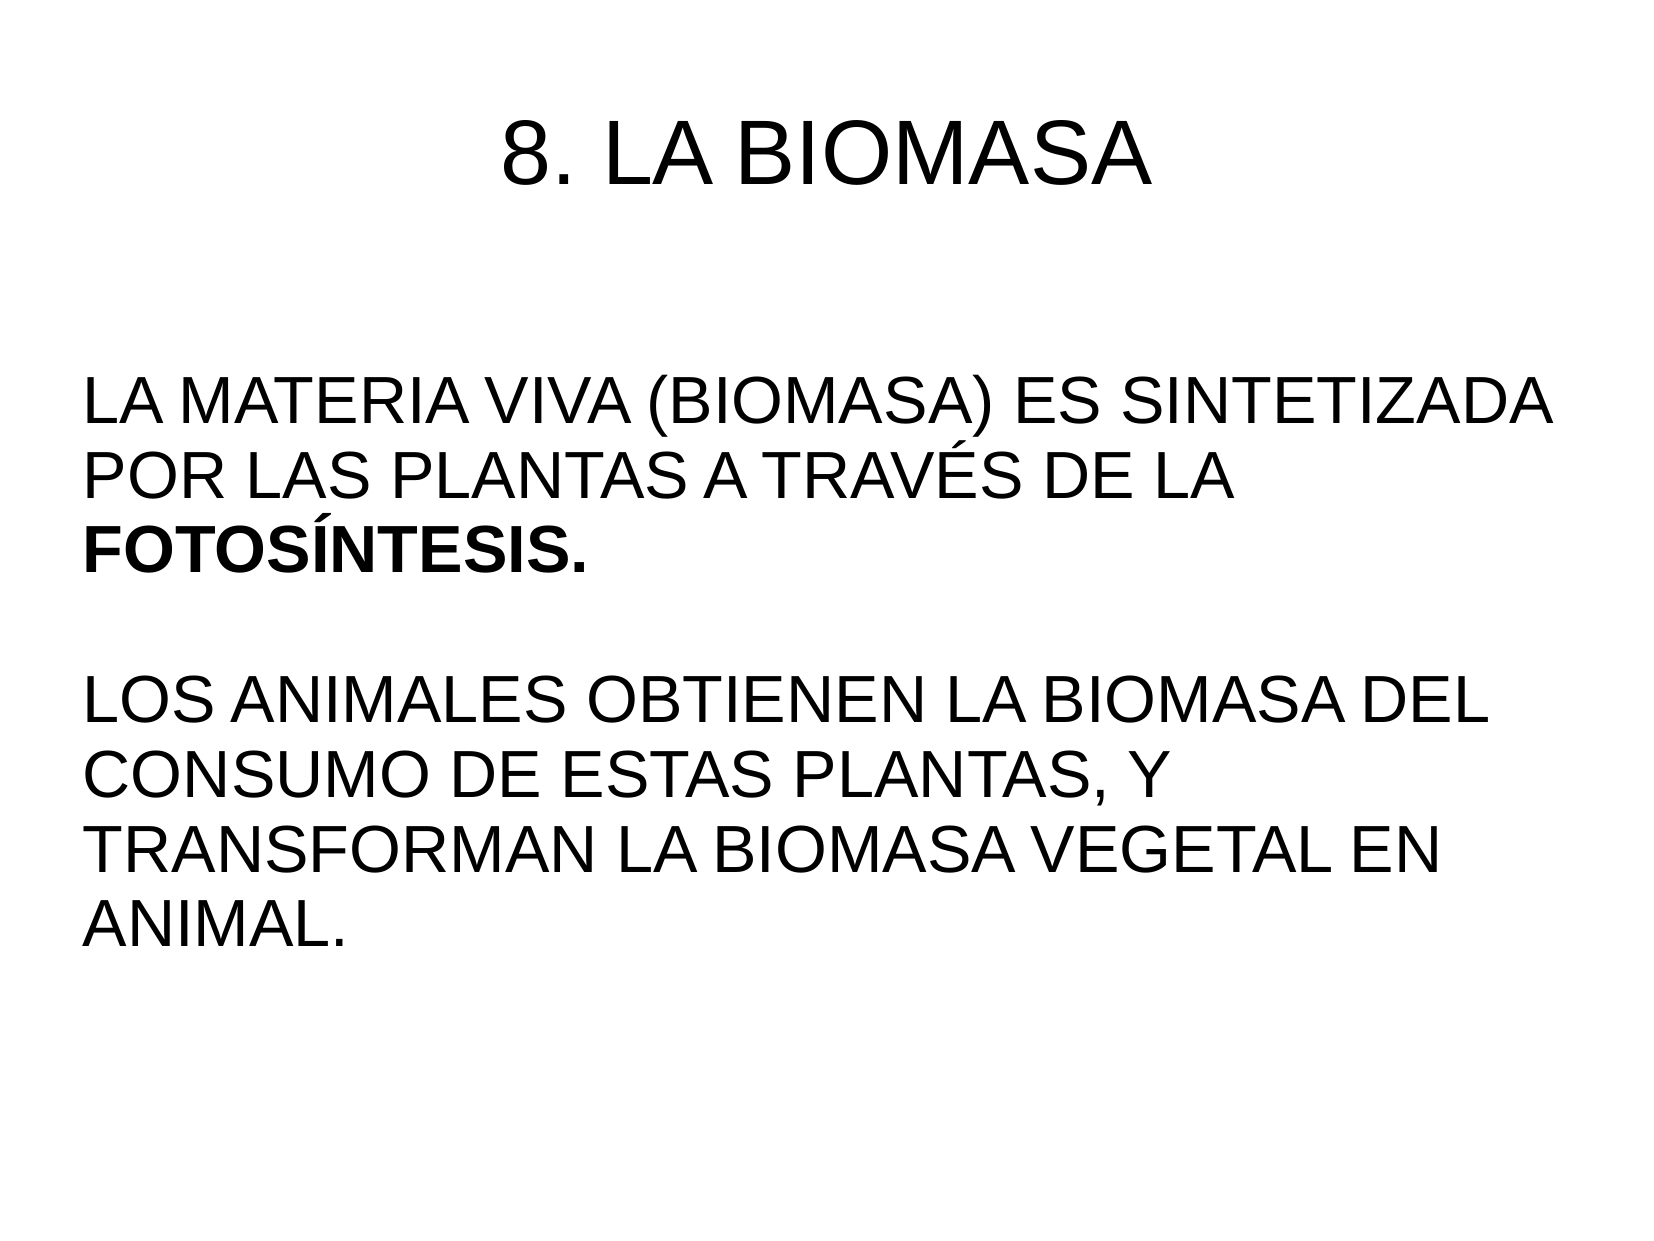

# 8. LA BIOMASA
LA MATERIA VIVA (BIOMASA) ES SINTETIZADA POR LAS PLANTAS A TRAVÉS DE LA FOTOSÍNTESIS.
LOS ANIMALES OBTIENEN LA BIOMASA DEL CONSUMO DE ESTAS PLANTAS, Y TRANSFORMAN LA BIOMASA VEGETAL EN ANIMAL.